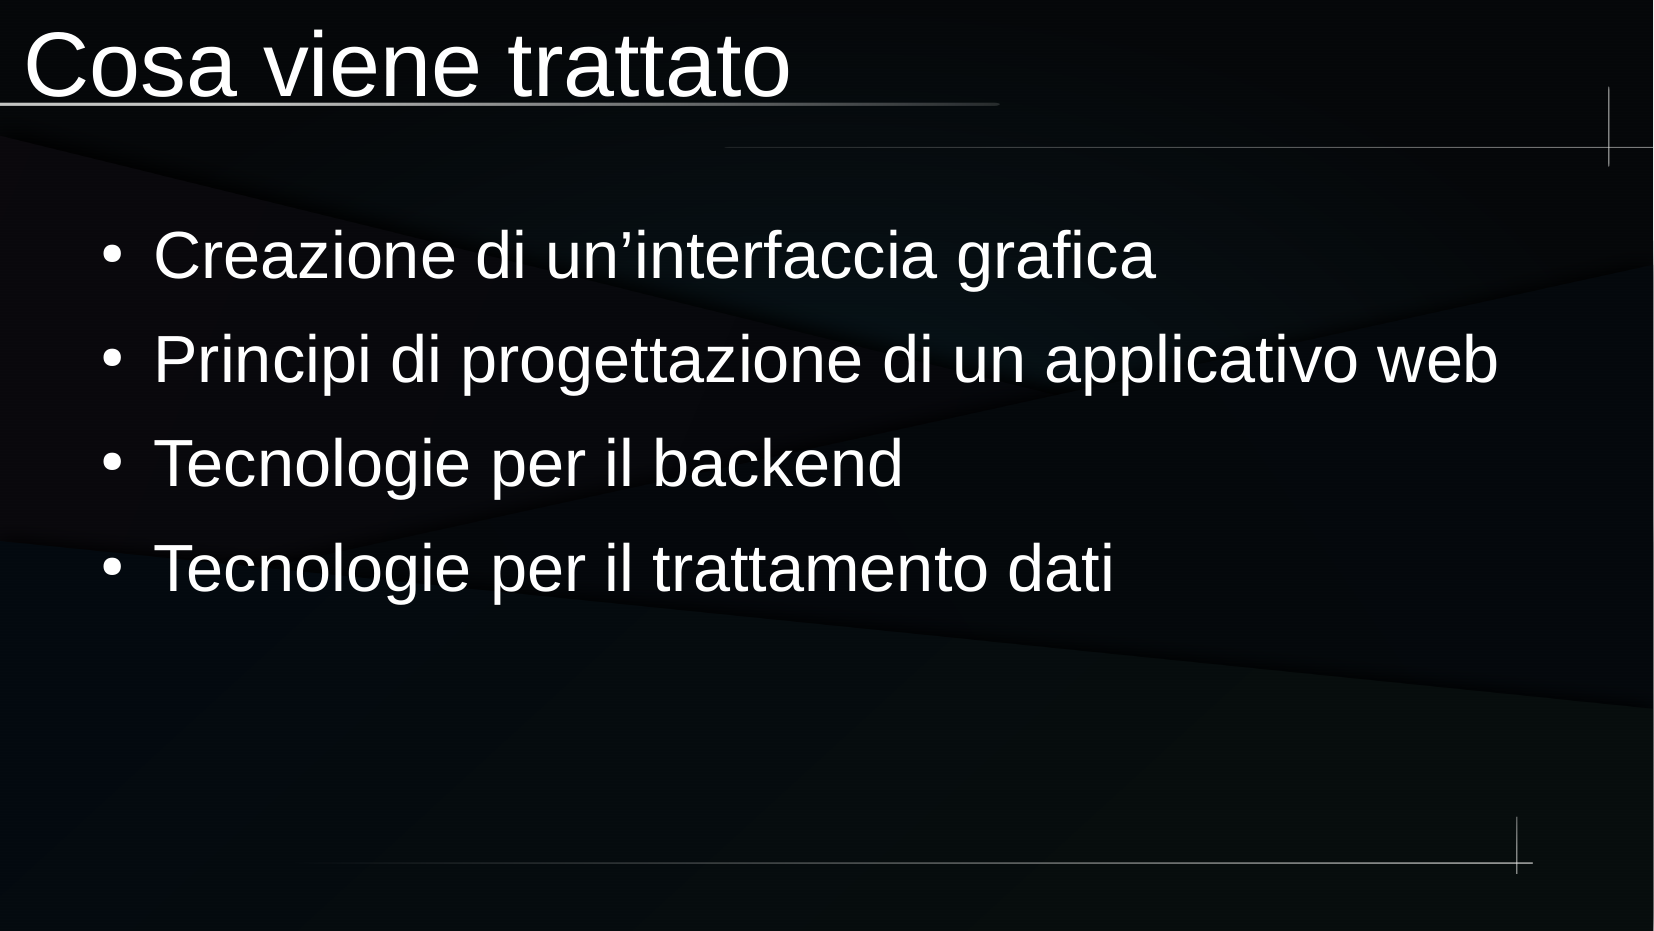

# Cosa viene trattato
Creazione di un’interfaccia grafica
Principi di progettazione di un applicativo web
Tecnologie per il backend
Tecnologie per il trattamento dati